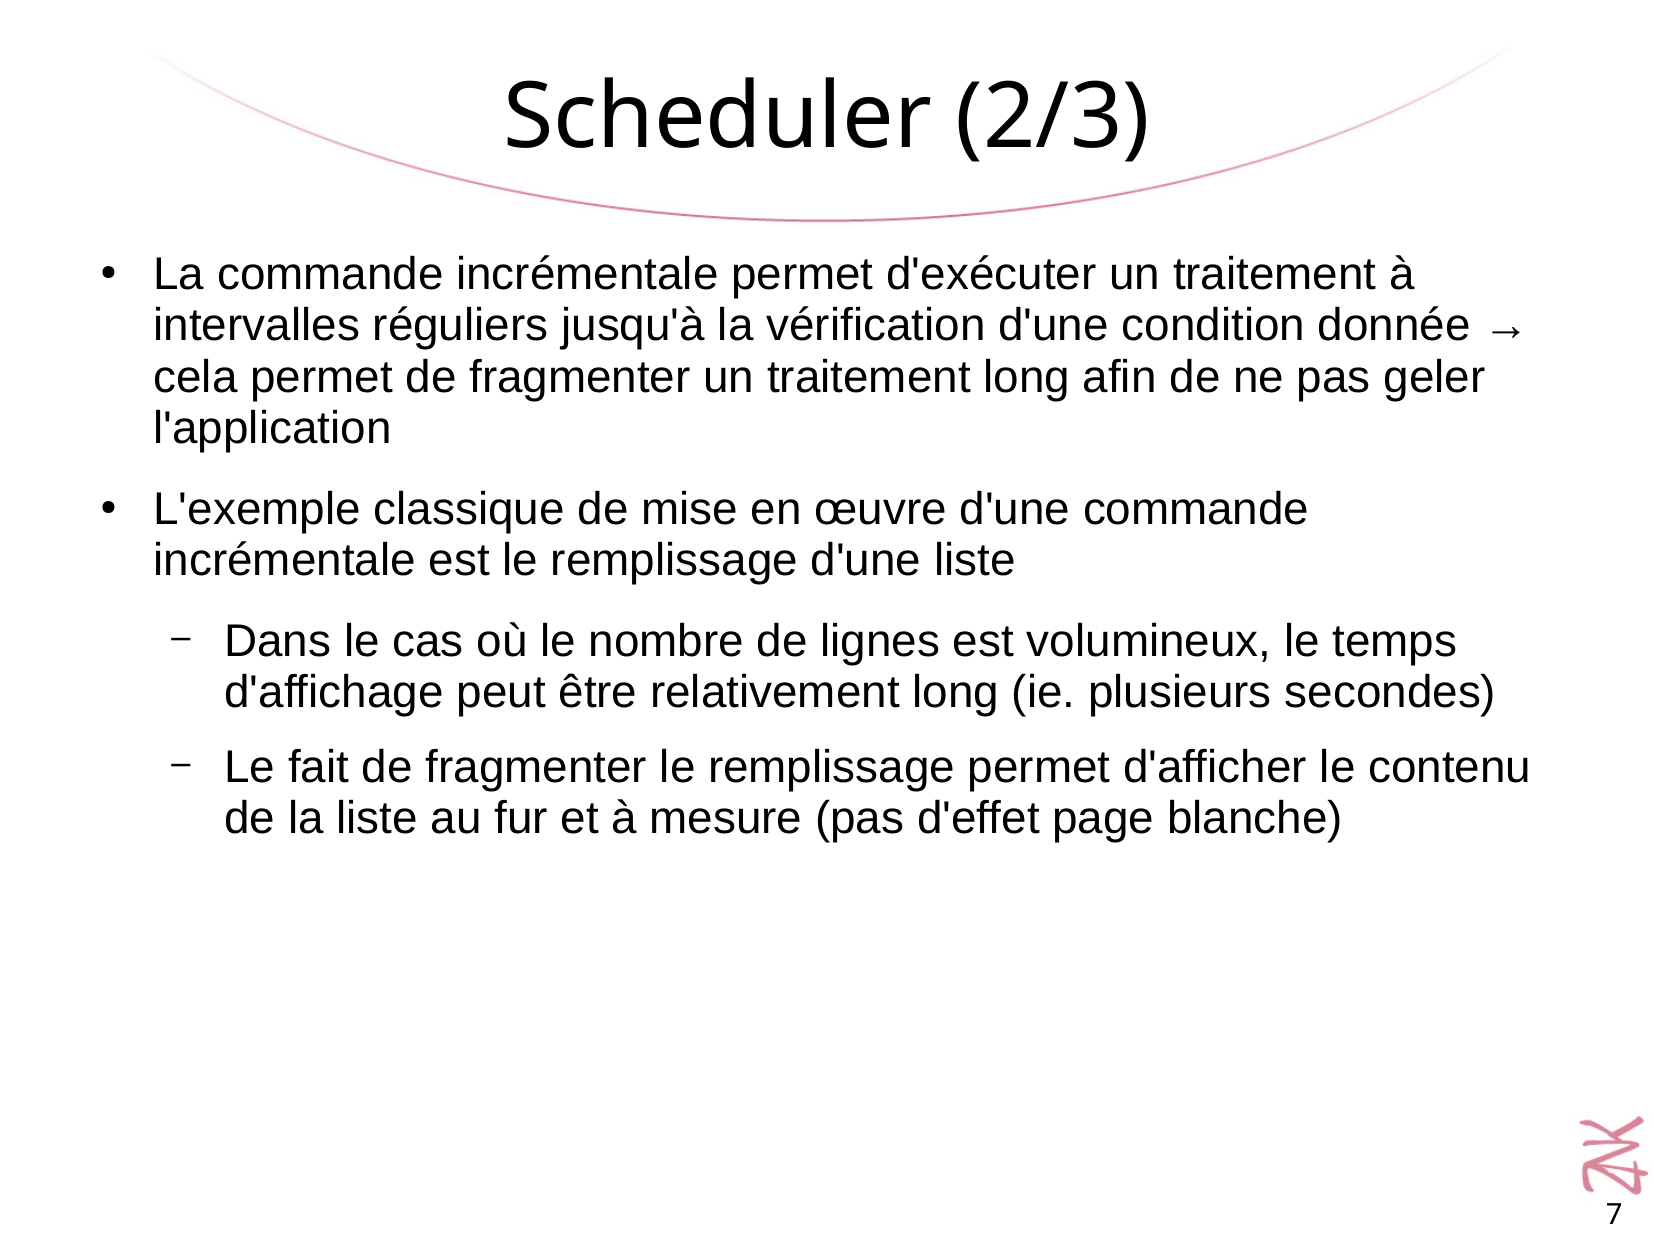

# Scheduler (2/3)
La commande incrémentale permet d'exécuter un traitement à intervalles réguliers jusqu'à la vérification d'une condition donnée → cela permet de fragmenter un traitement long afin de ne pas geler l'application
L'exemple classique de mise en œuvre d'une commande incrémentale est le remplissage d'une liste
Dans le cas où le nombre de lignes est volumineux, le temps d'affichage peut être relativement long (ie. plusieurs secondes)
Le fait de fragmenter le remplissage permet d'afficher le contenu de la liste au fur et à mesure (pas d'effet page blanche)
7